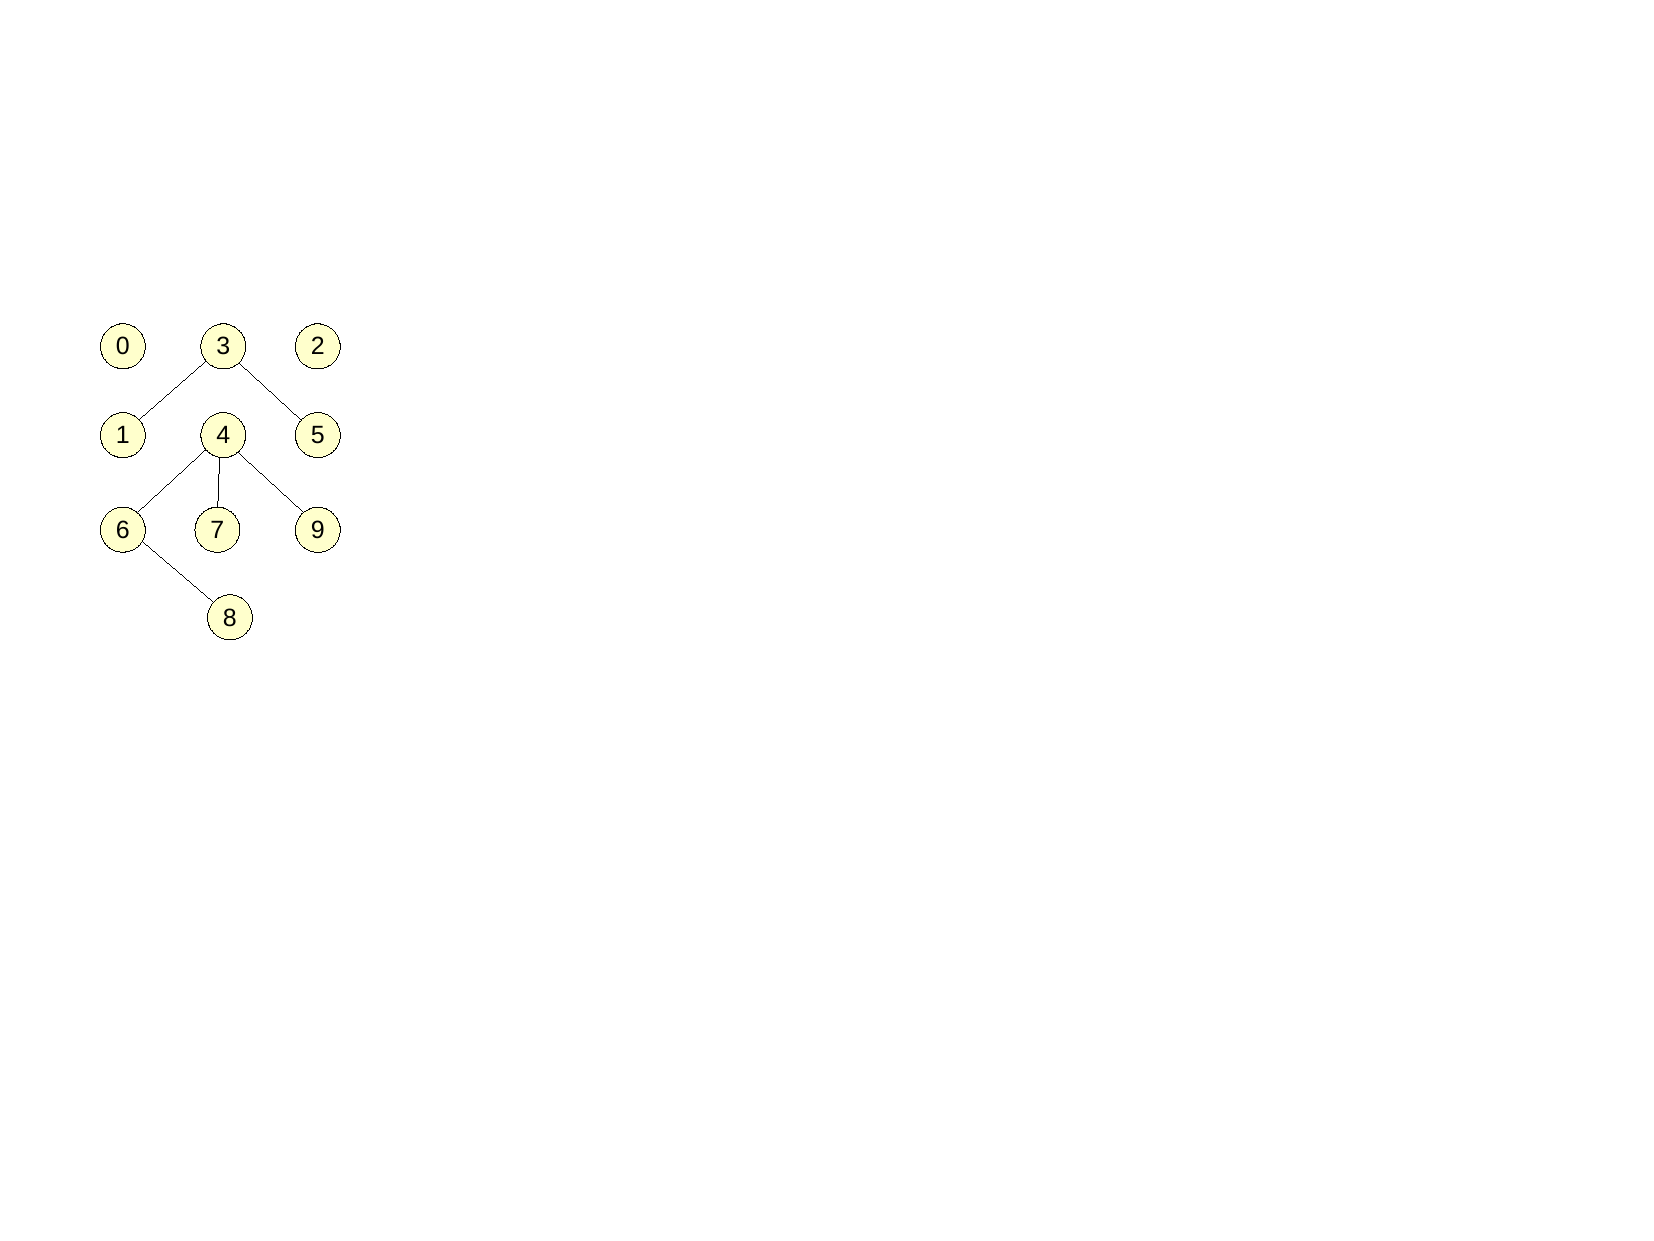

0
3
2
5
4
1
6
7
9
8